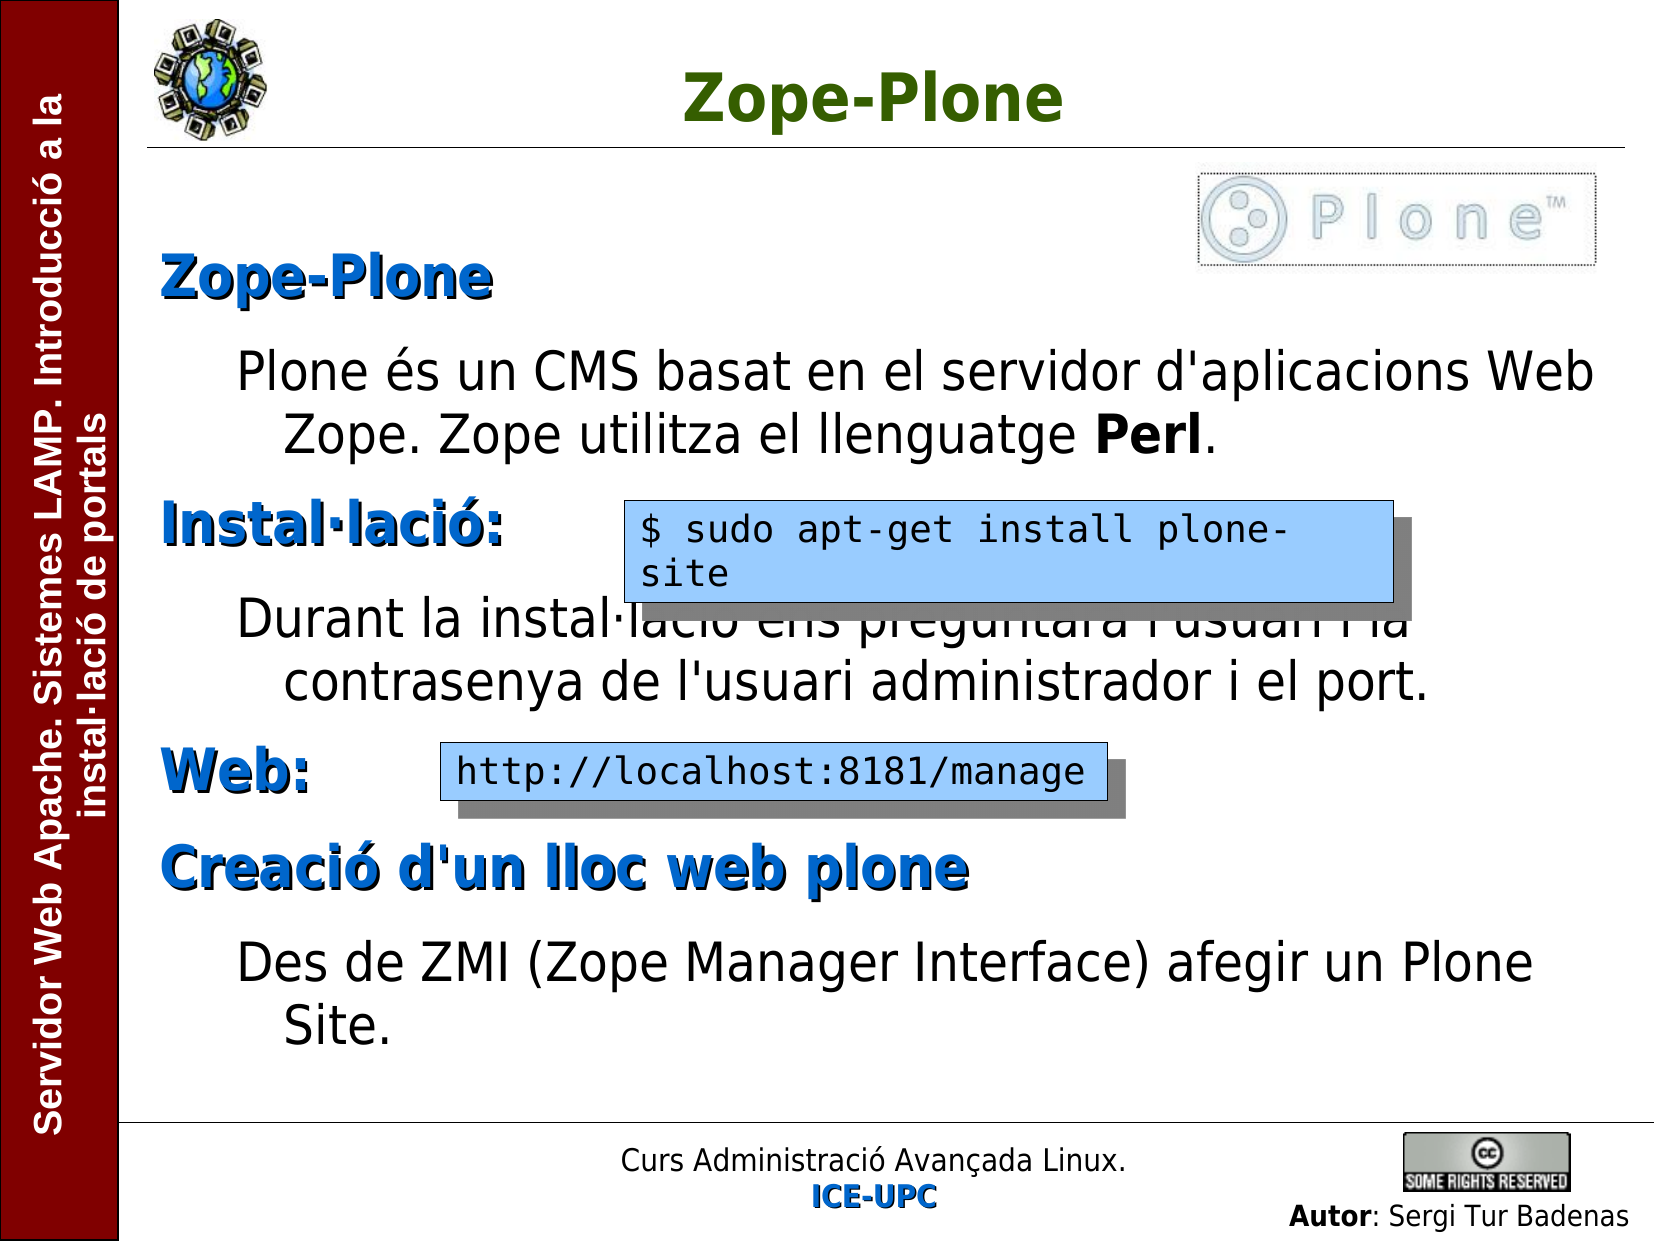

# Zope-Plone
Zope-Plone
Plone és un CMS basat en el servidor d'aplicacions Web Zope. Zope utilitza el llenguatge Perl.
Instal·lació:
Durant la instal·lació ens preguntarà l'usuari i la contrasenya de l'usuari administrador i el port.
Web:
Creació d'un lloc web plone
Des de ZMI (Zope Manager Interface) afegir un Plone Site.
$ sudo apt-get install plone-site
http://localhost:8181/manage